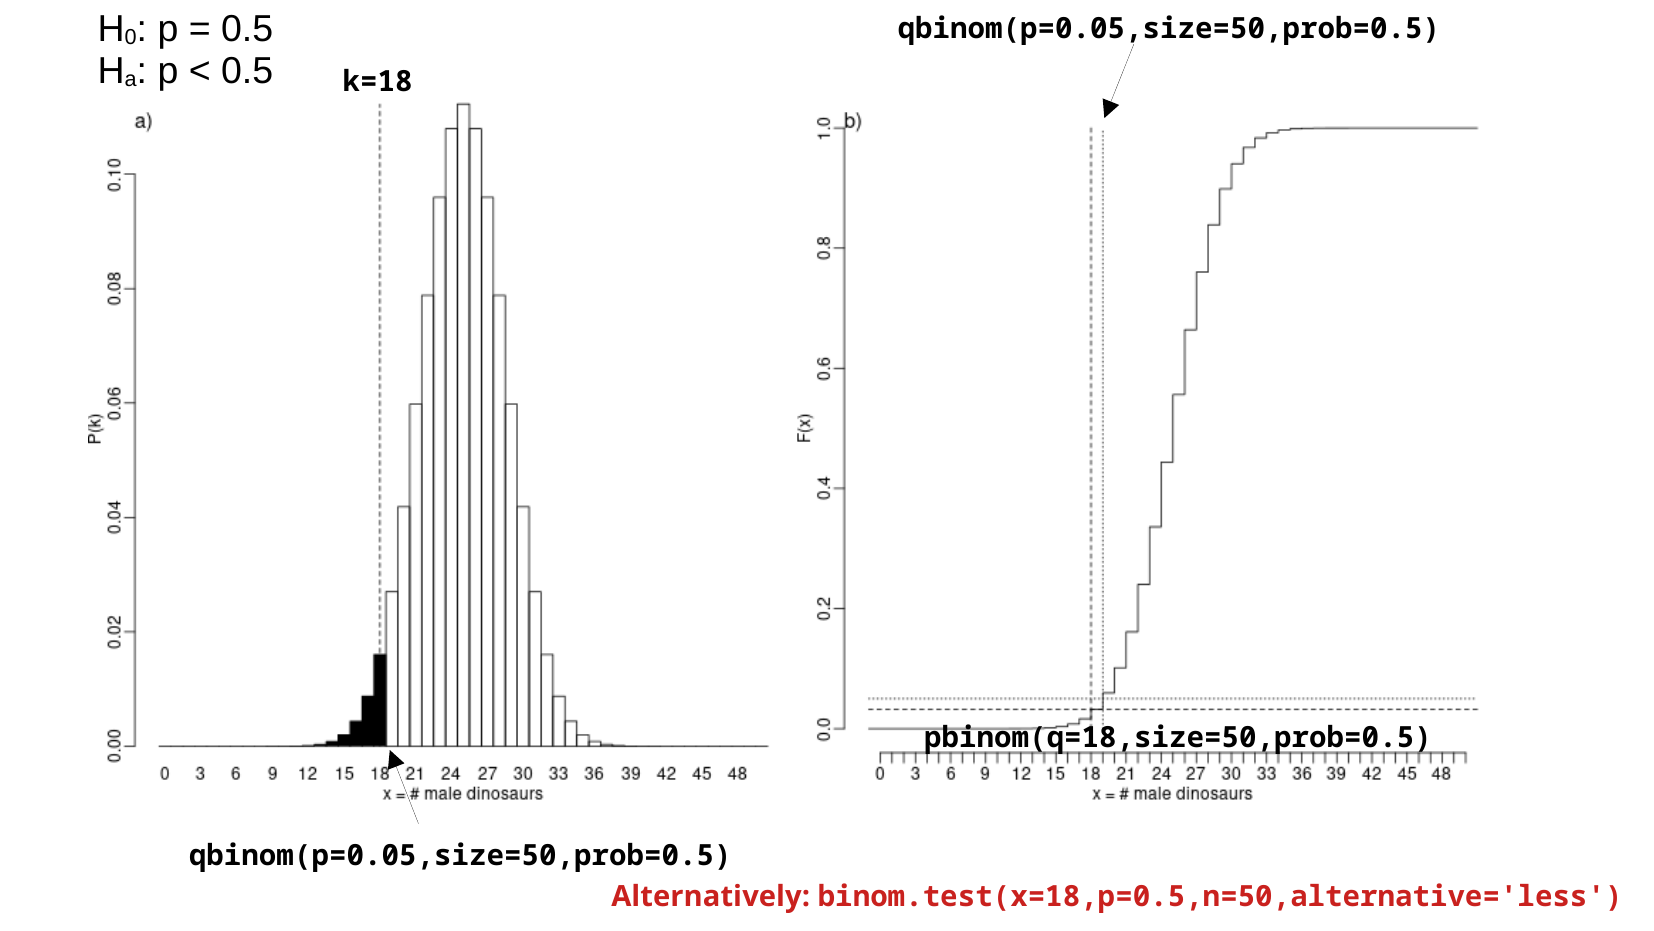

H0: p = 0.5
Ha: p < 0.5
qbinom(p=0.05,size=50,prob=0.5)
k=18
pbinom(q=18,size=50,prob=0.5)
qbinom(p=0.05,size=50,prob=0.5)
Alternatively: binom.test(x=18,p=0.5,n=50,alternative='less')